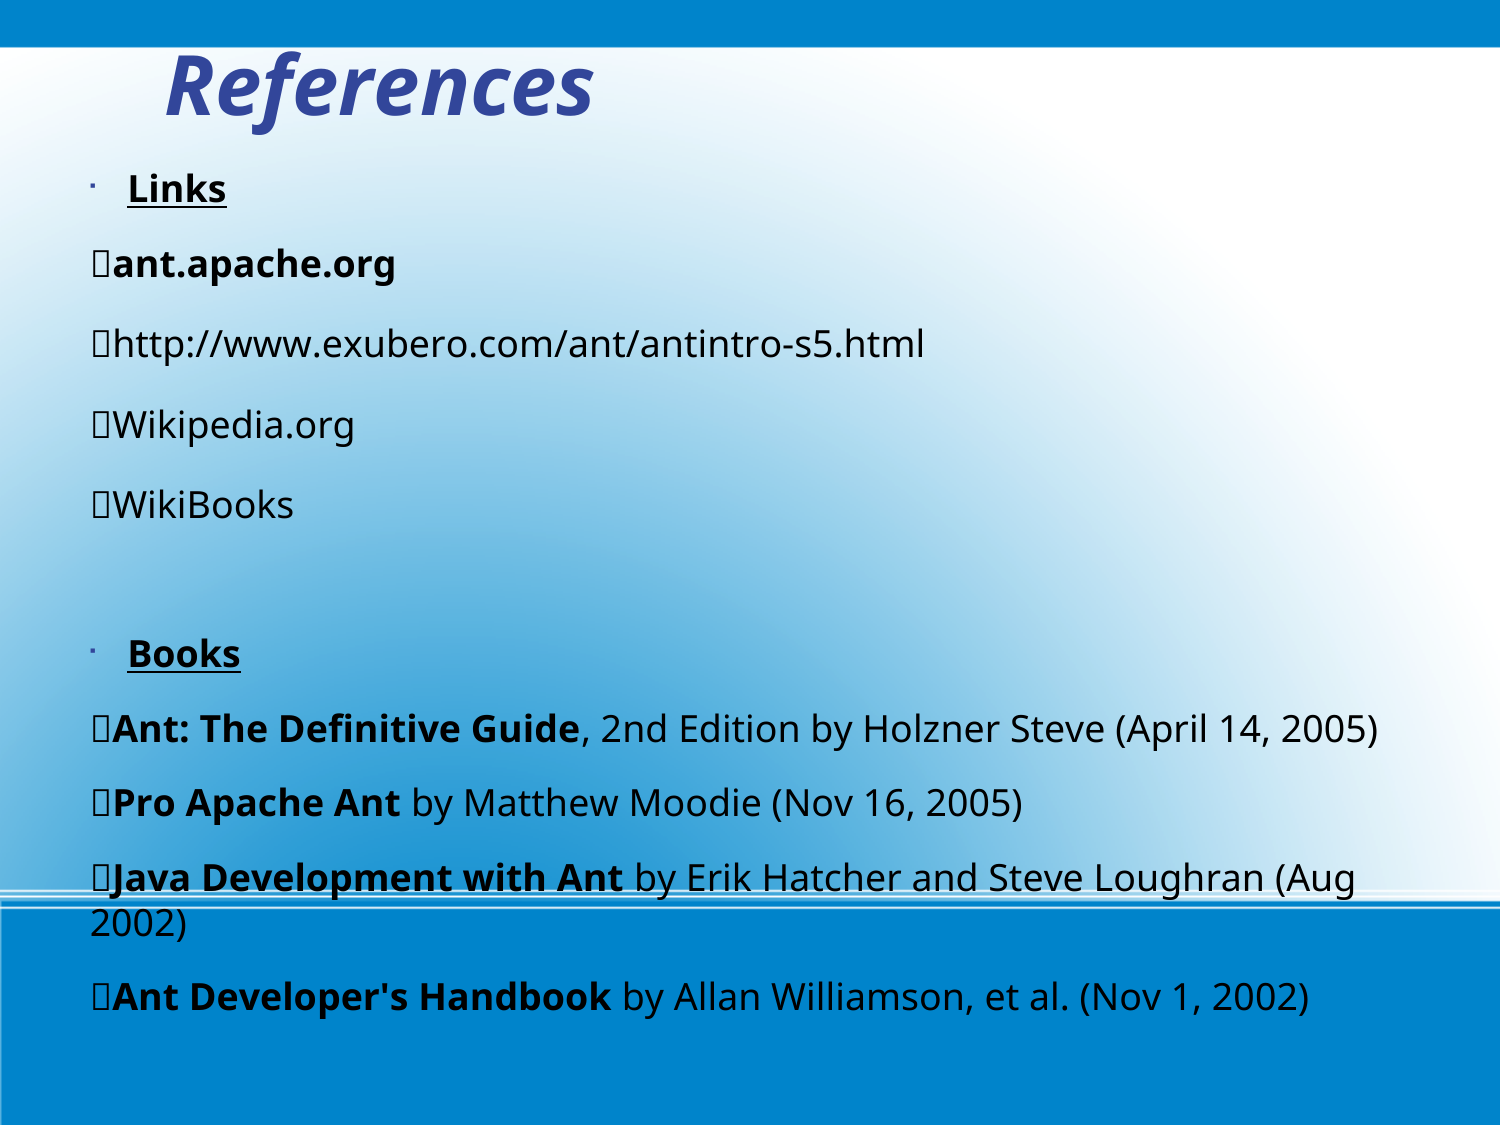

# References
Links
ant.apache.org
http://www.exubero.com/ant/antintro-s5.html
Wikipedia.org
WikiBooks
Books
Ant: The Definitive Guide, 2nd Edition by Holzner Steve (April 14, 2005)
Pro Apache Ant by Matthew Moodie (Nov 16, 2005)
Java Development with Ant by Erik Hatcher and Steve Loughran (Aug 2002)
Ant Developer's Handbook by Allan Williamson, et al. (Nov 1, 2002)